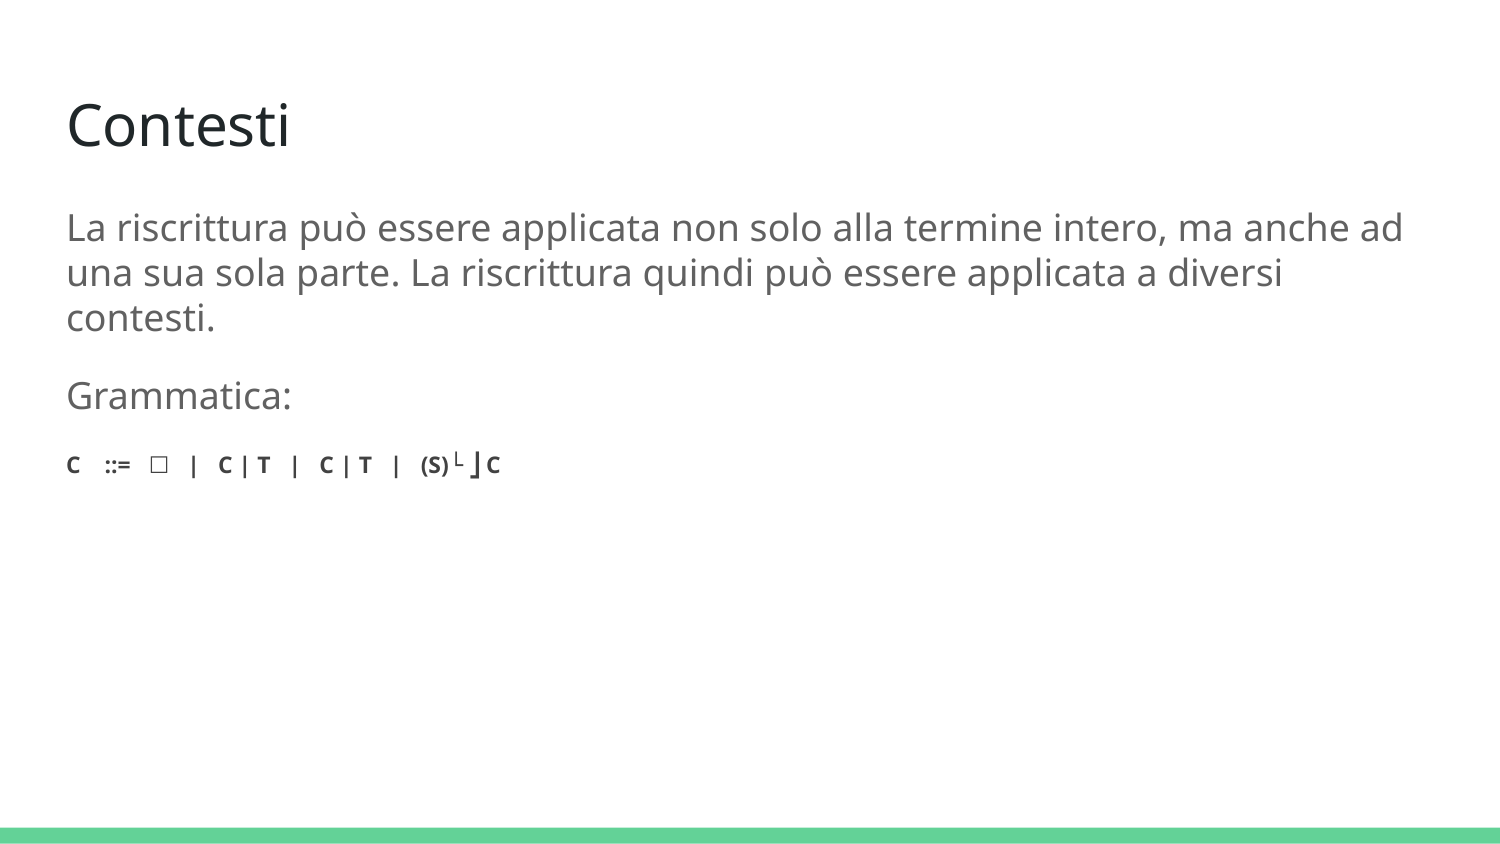

# Contesti
La riscrittura può essere applicata non solo alla termine intero, ma anche ad una sua sola parte. La riscrittura quindi può essere applicata a diversi contesti.
Grammatica:
C ::= ☐ | C | T | C | T | (S)└ ⎦ C